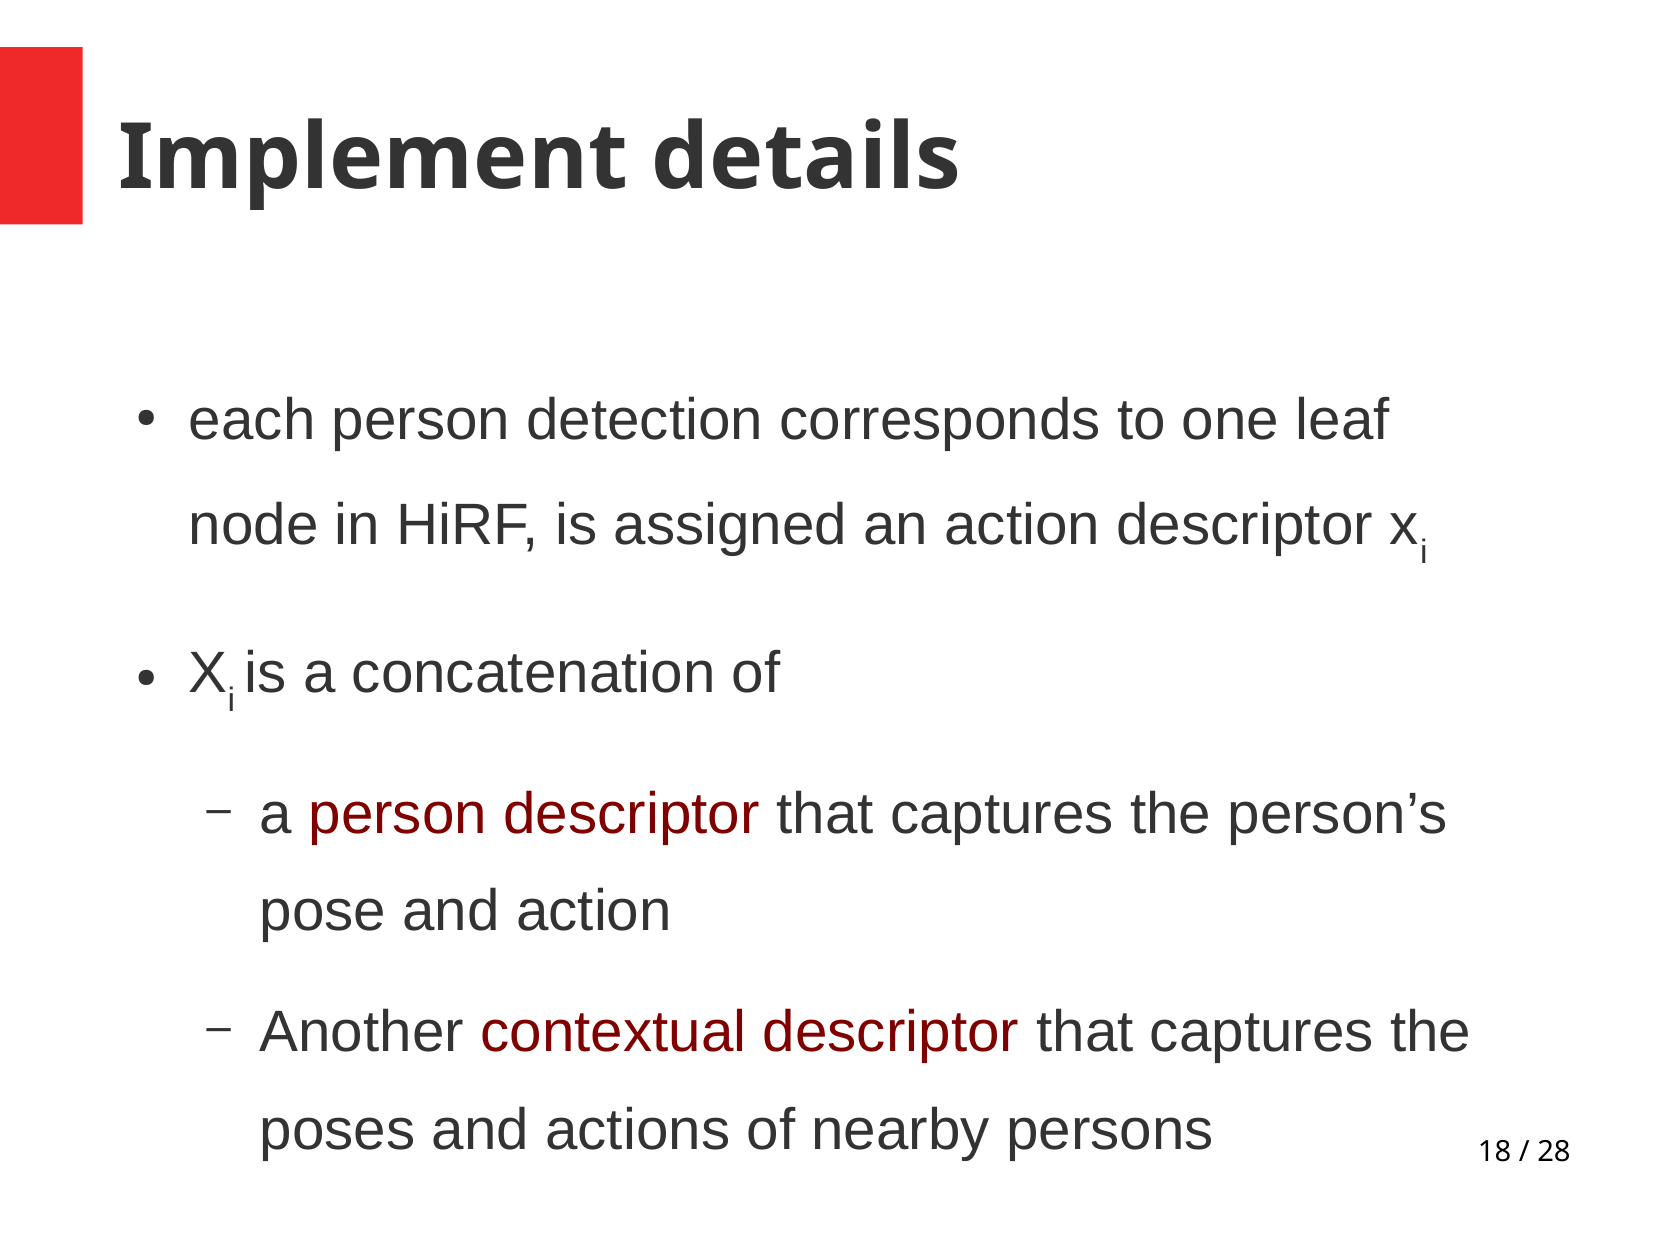

# Implement details
each person detection corresponds to one leaf node in HiRF, is assigned an action descriptor xi
Xi is a concatenation of
a person descriptor that captures the person’s pose and action
Another contextual descriptor that captures the poses and actions of nearby persons
18